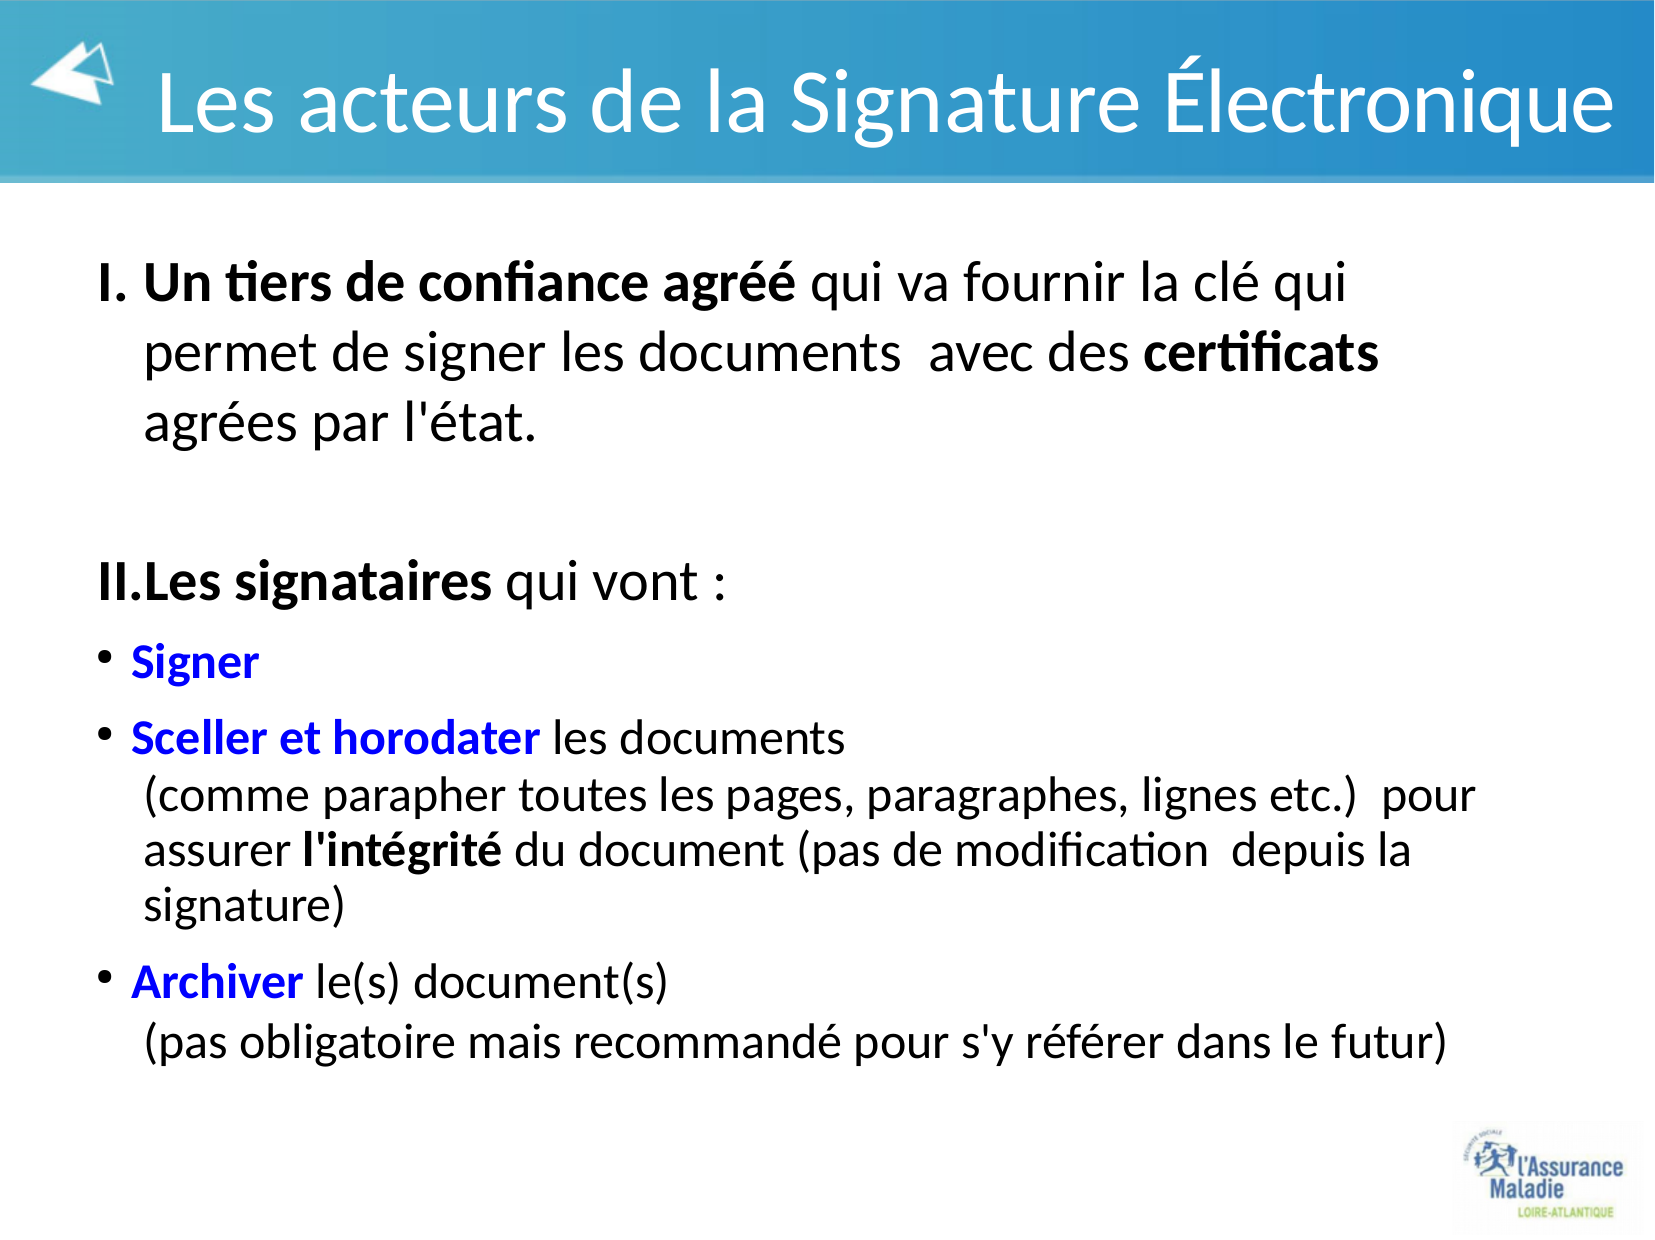

# Les acteurs de la Signature Électronique
Un tiers de confiance agréé qui va fournir la clé qui permet de signer les documents avec des certificats agrées par l'état.
Les signataires qui vont :
Signer
Sceller et horodater les documents
(comme parapher toutes les pages, paragraphes, lignes etc.) pour assurer l'intégrité du document (pas de modification depuis la signature)
Archiver le(s) document(s)
(pas obligatoire mais recommandé pour s'y référer dans le futur)